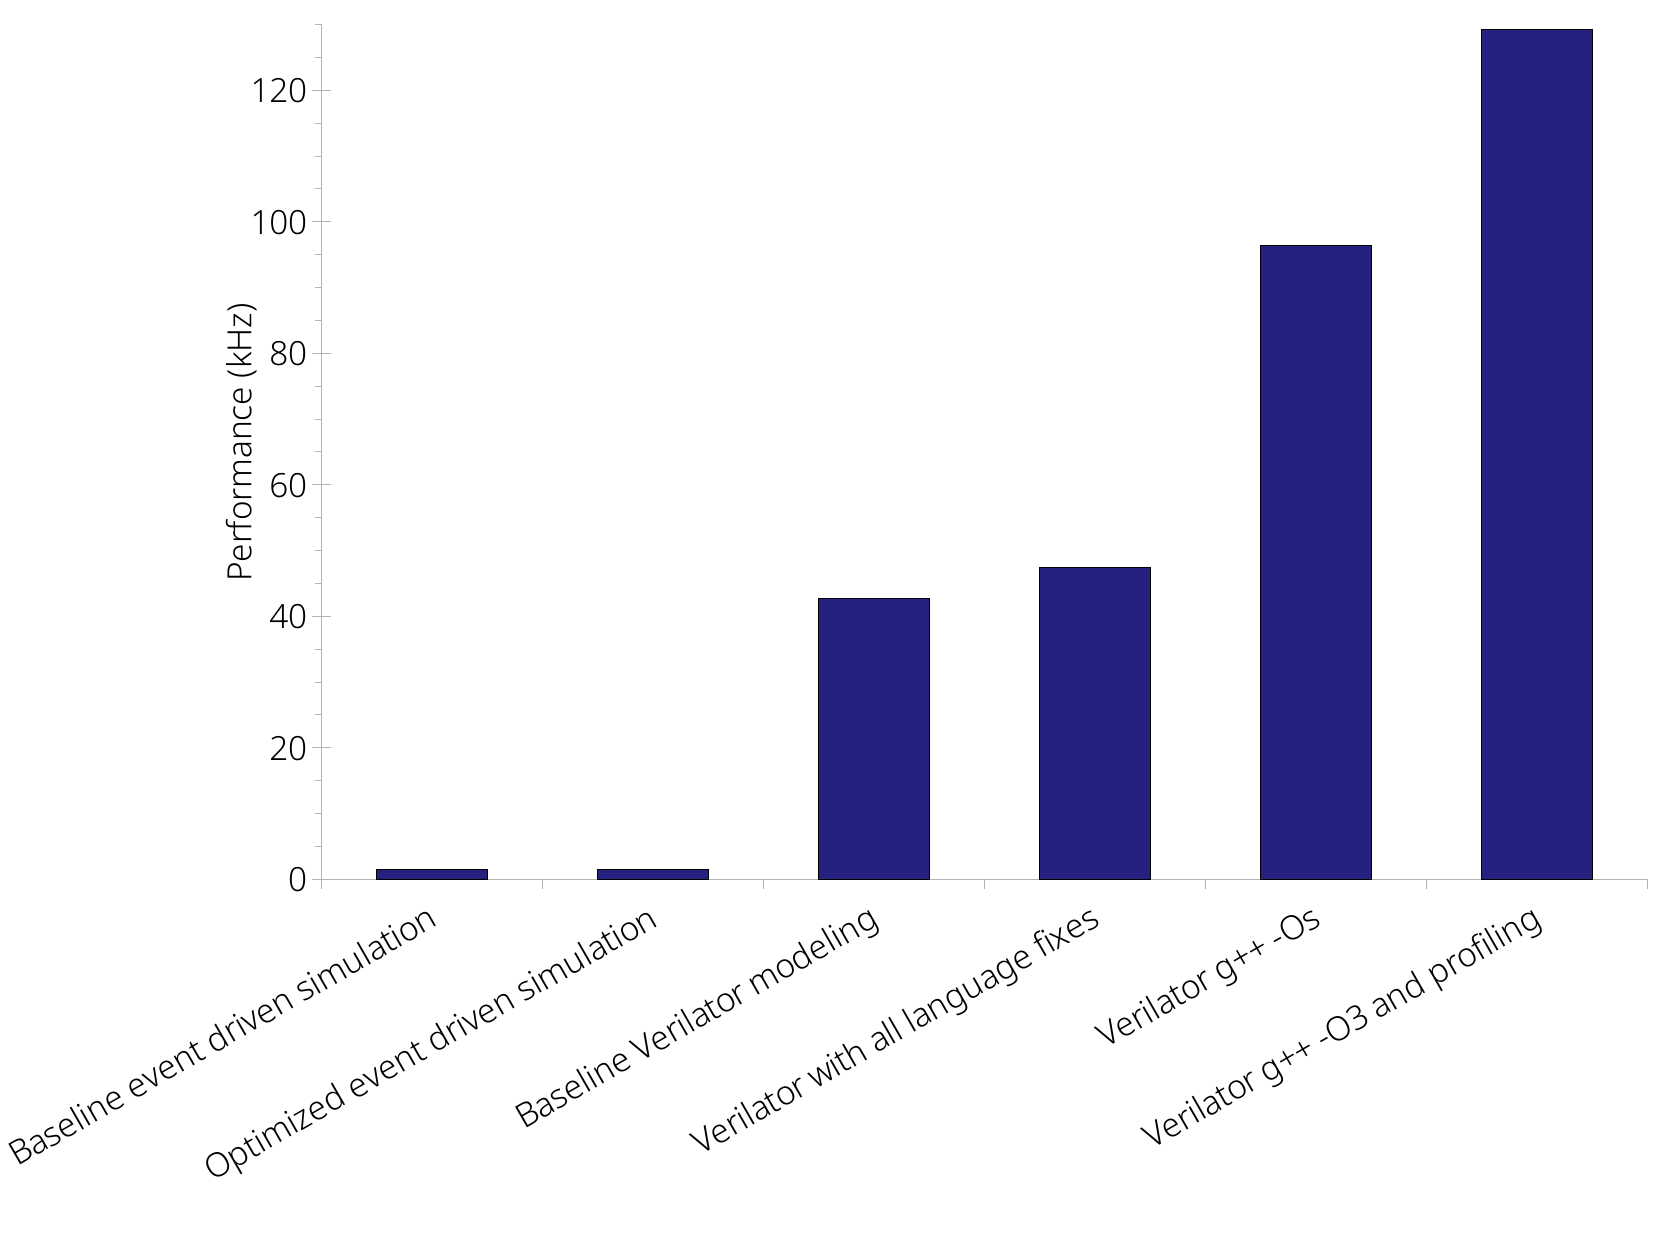

### Chart
| Category | Performance |
|---|---|
| Baseline event driven simulation | 1.48 |
| Optimized event driven simulation | 1.47 |
| Baseline Verilator modeling | 42.66 |
| Verilator with all language fixes | 47.49 |
| Verilator g++ -Os | 96.41 |
| Verilator g++ -O3 and profiling | 129.28 |Performance (kHz)